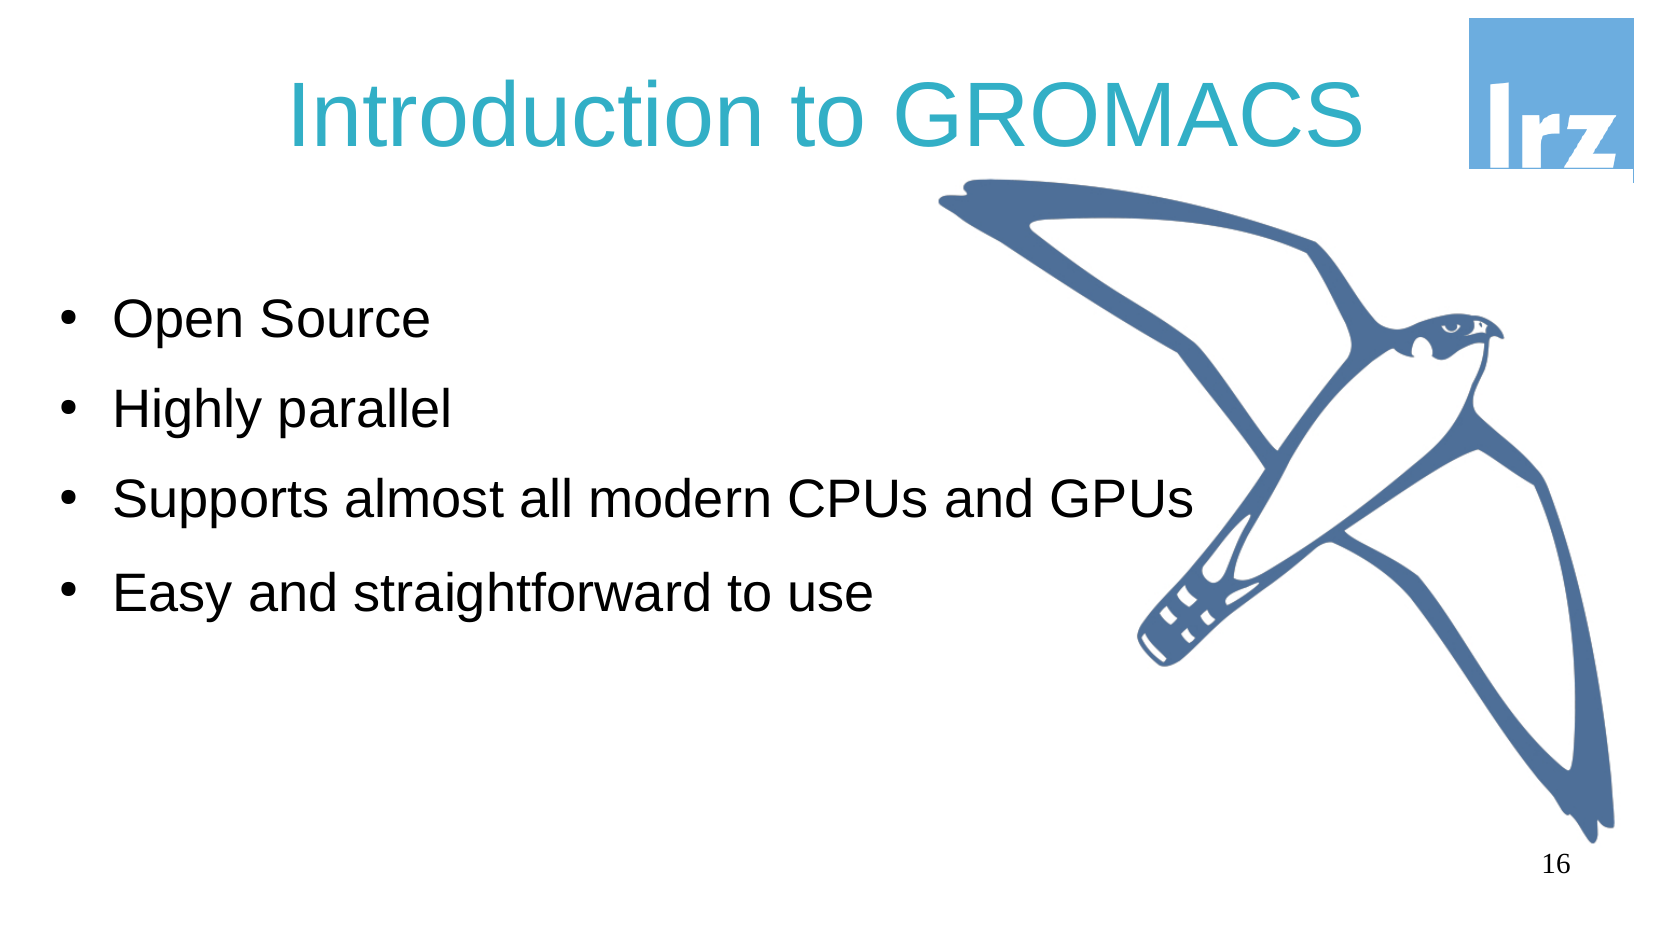

# Introduction to GROMACS
Open Source
Highly parallel
Supports almost all modern CPUs and GPUs
Easy and straightforward to use
16